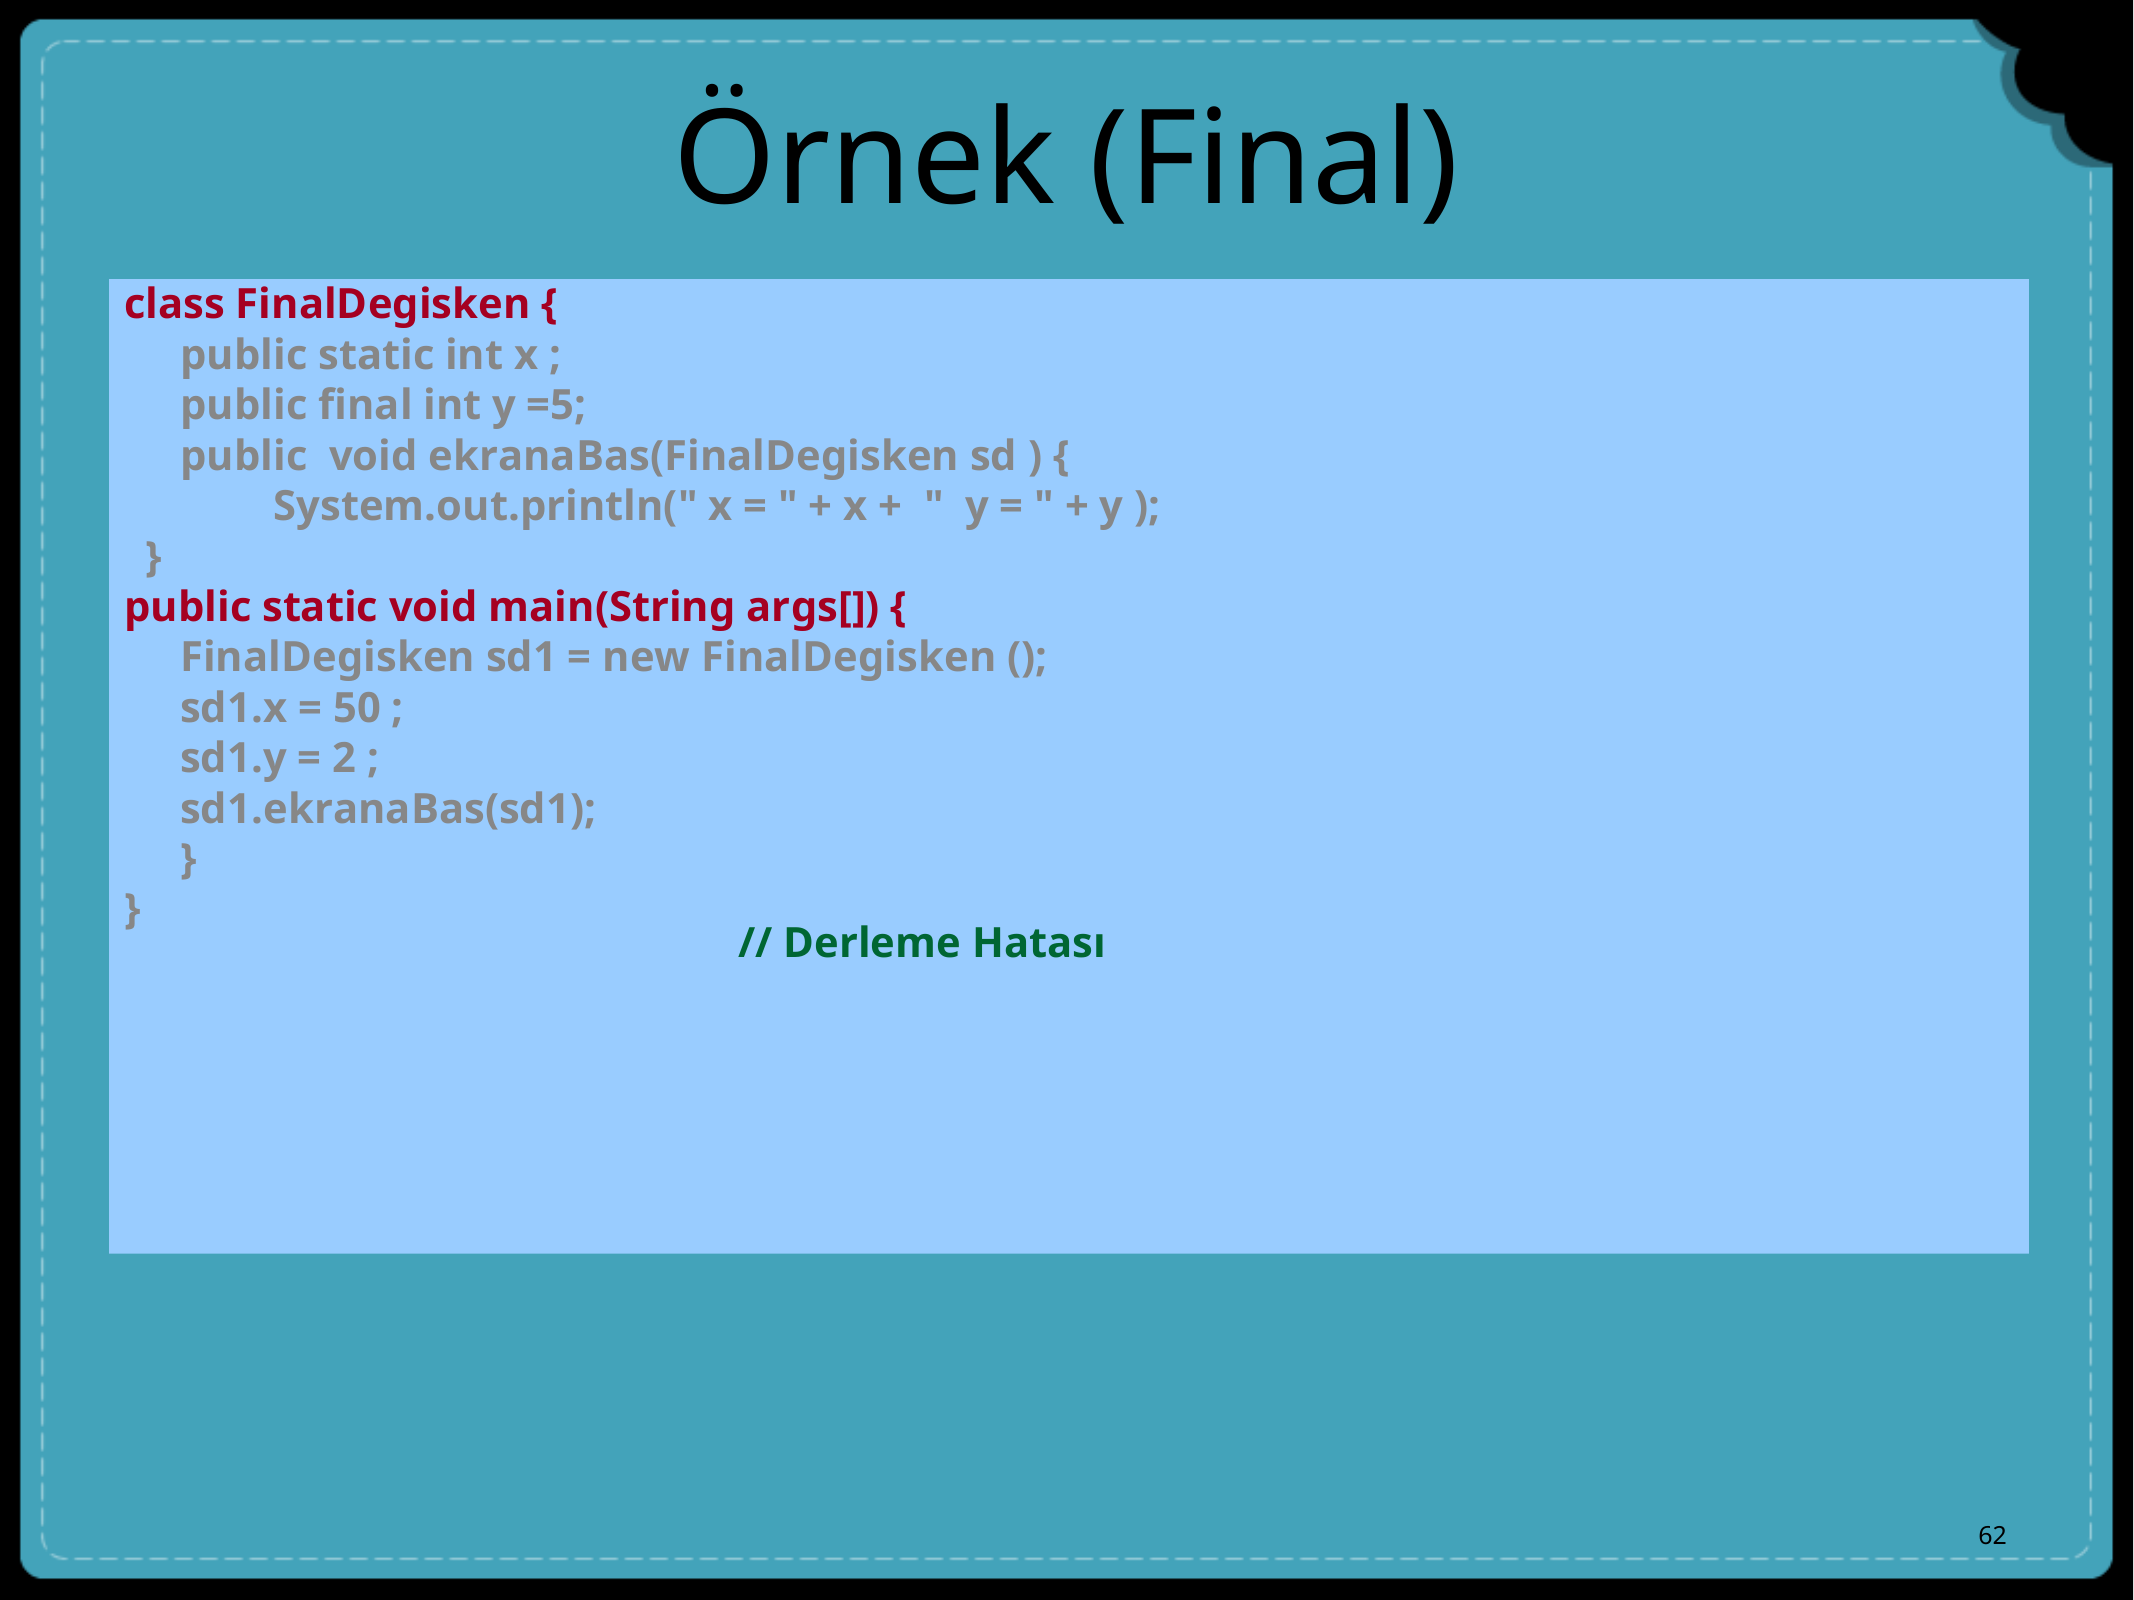

# Örnek (Final)
class FinalDegisken {
 	public static int x ;
 	public final int y =5;
 	public void ekranaBas(FinalDegisken sd ) {
 	System.out.println(" x = " + x + " y = " + y );
 }
public static void main(String args[]) {
	FinalDegisken sd1 = new FinalDegisken ();
	sd1.x = 50 ;
	sd1.y = 2 ;
	sd1.ekranaBas(sd1);
	}
}
// Derleme Hatası
62